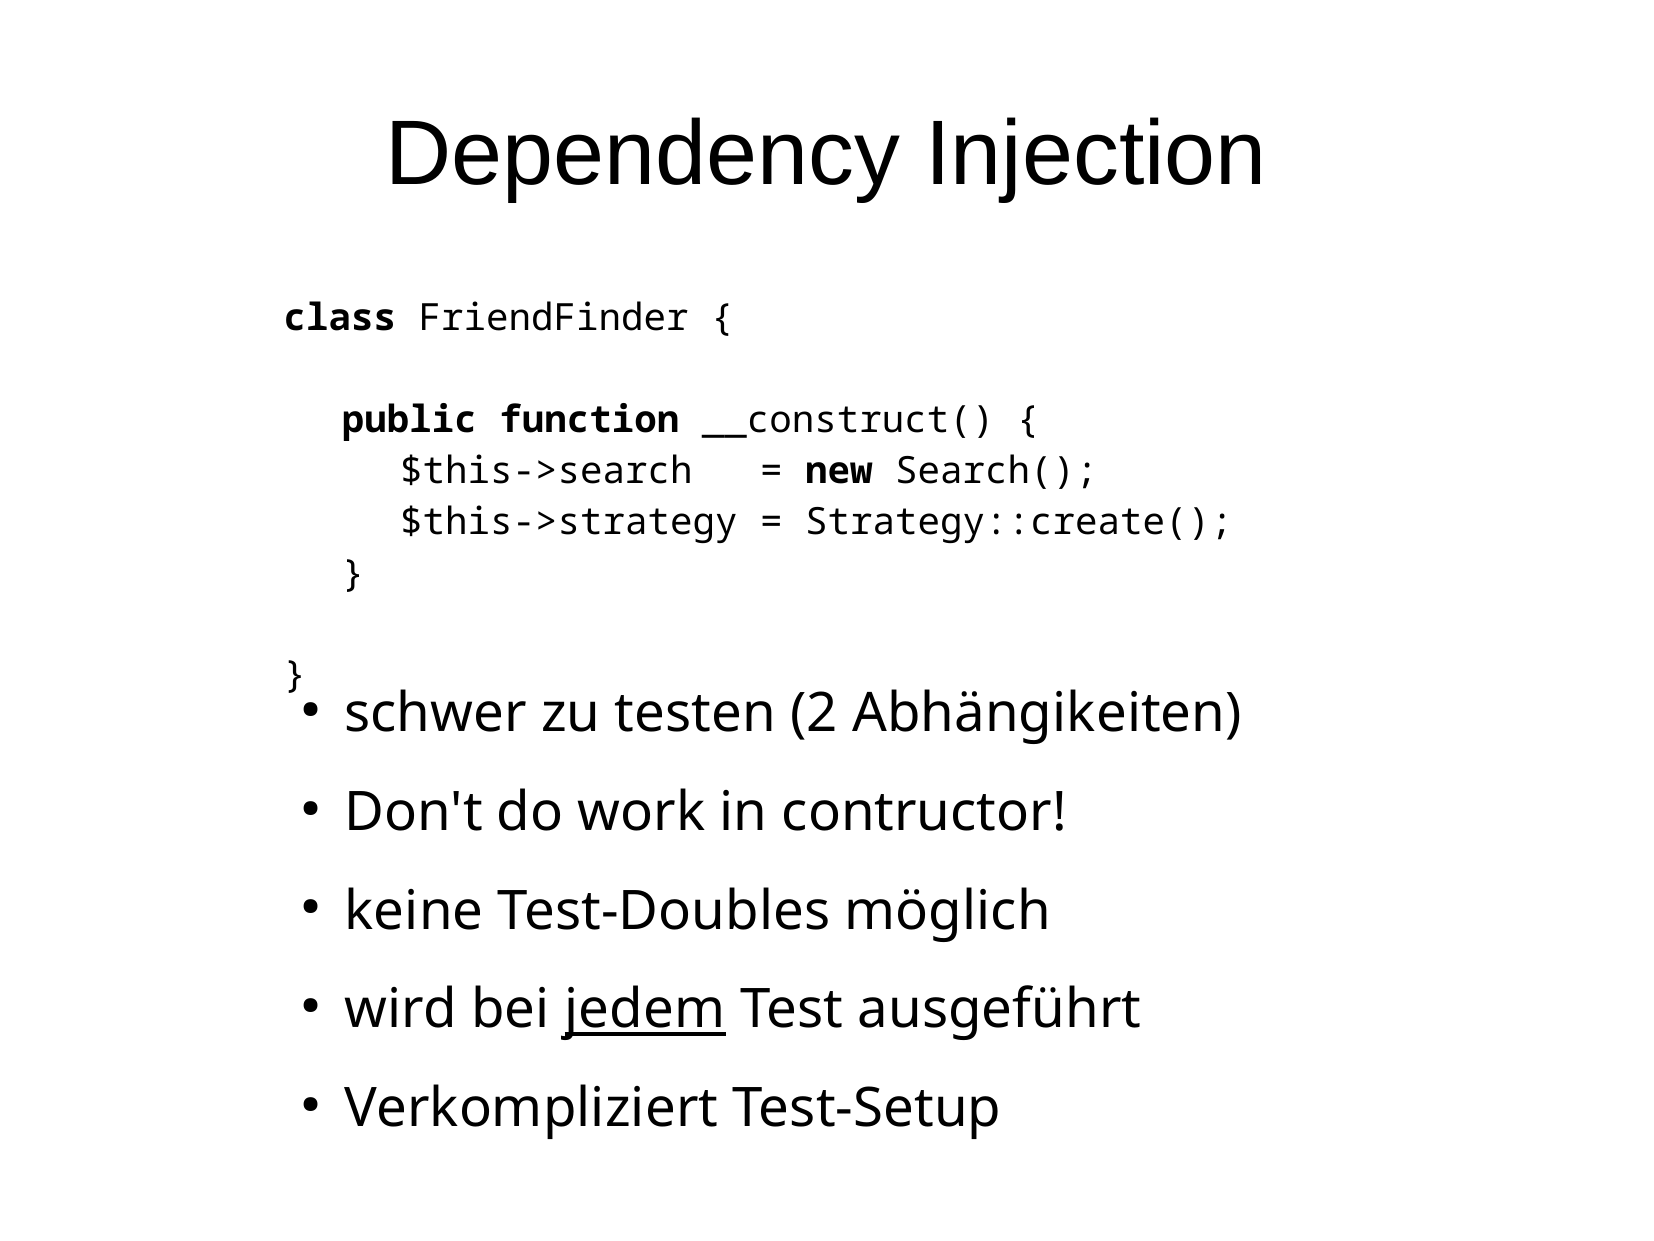

# Dependency Injection
class FriendFinder {
	public function __construct() {
		$this->search = new Search();
		$this->strategy = Strategy::create();
	}
}
schwer zu testen (2 Abhängikeiten)
Don't do work in contructor!
keine Test-Doubles möglich
wird bei jedem Test ausgeführt
Verkompliziert Test-Setup